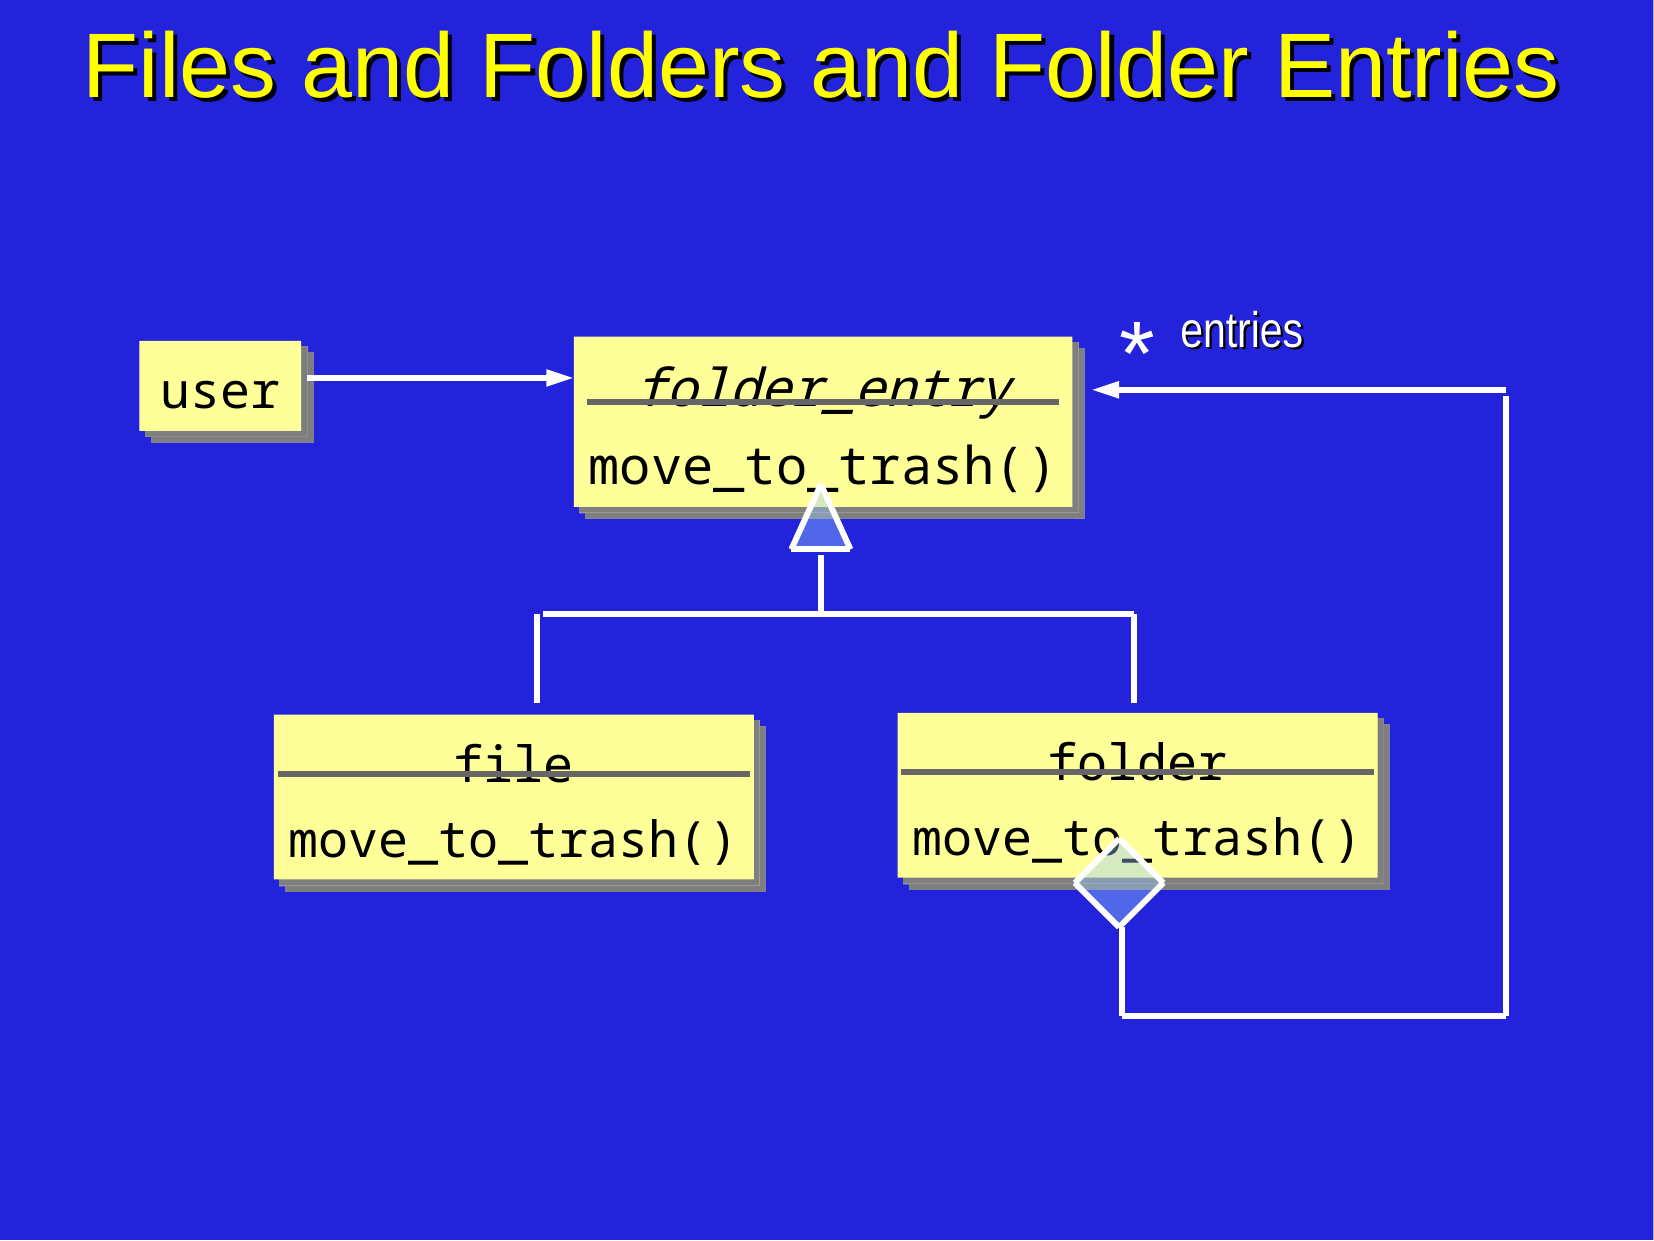

# Files and Folders and Folder Entries
entries
*
folder_entry
move_to_trash()
user
folder
move_to_trash()
file
move_to_trash()